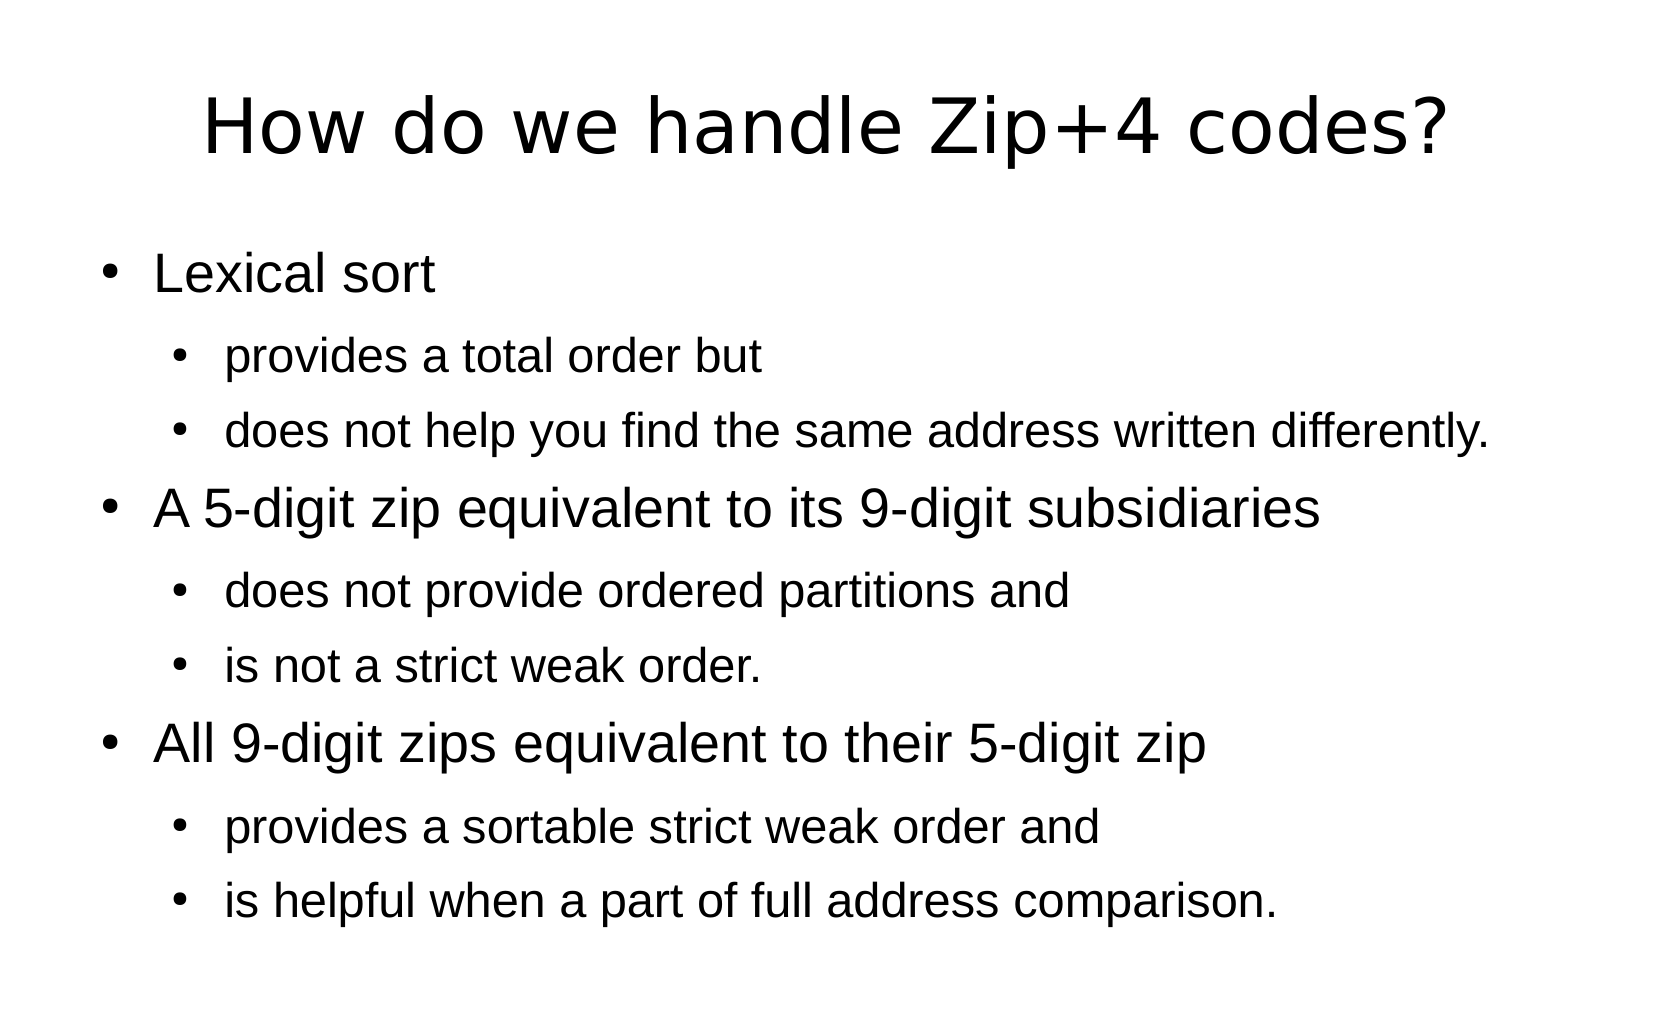

# How do we handle Zip+4 codes?
Lexical sort
provides a total order but
does not help you find the same address written differently.
A 5-digit zip equivalent to its 9-digit subsidiaries
does not provide ordered partitions and
is not a strict weak order.
All 9-digit zips equivalent to their 5-digit zip
provides a sortable strict weak order and
is helpful when a part of full address comparison.